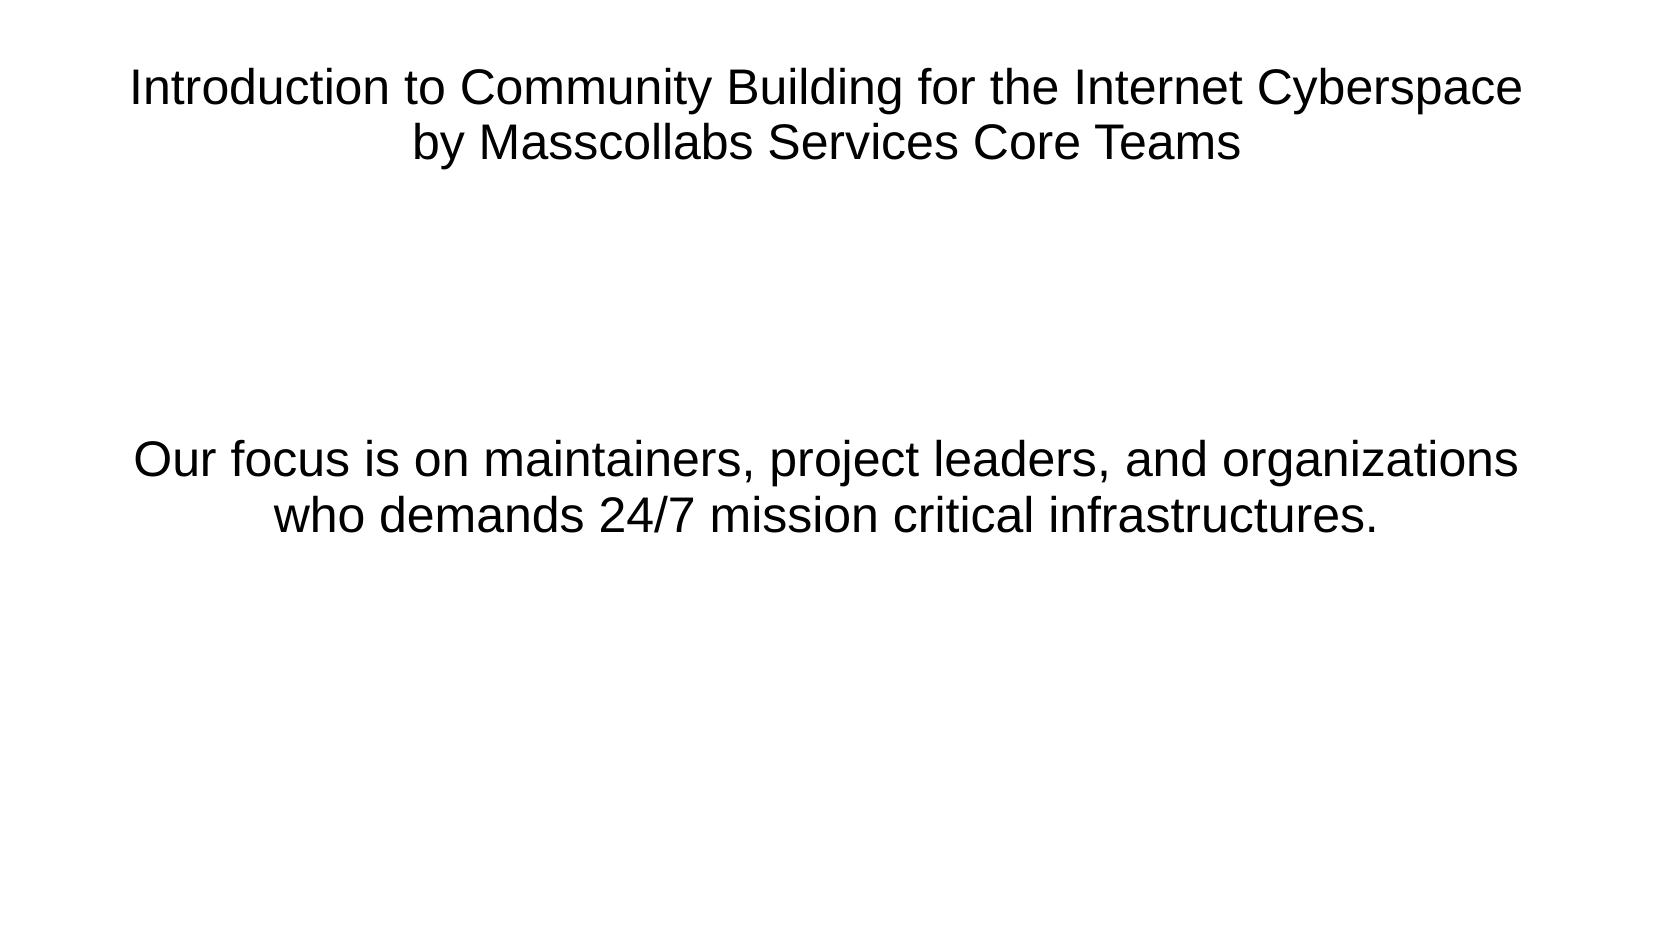

# Introduction to Community Building for the Internet Cyberspace by Masscollabs Services Core Teams
Our focus is on maintainers, project leaders, and organizations who demands 24/7 mission critical infrastructures.